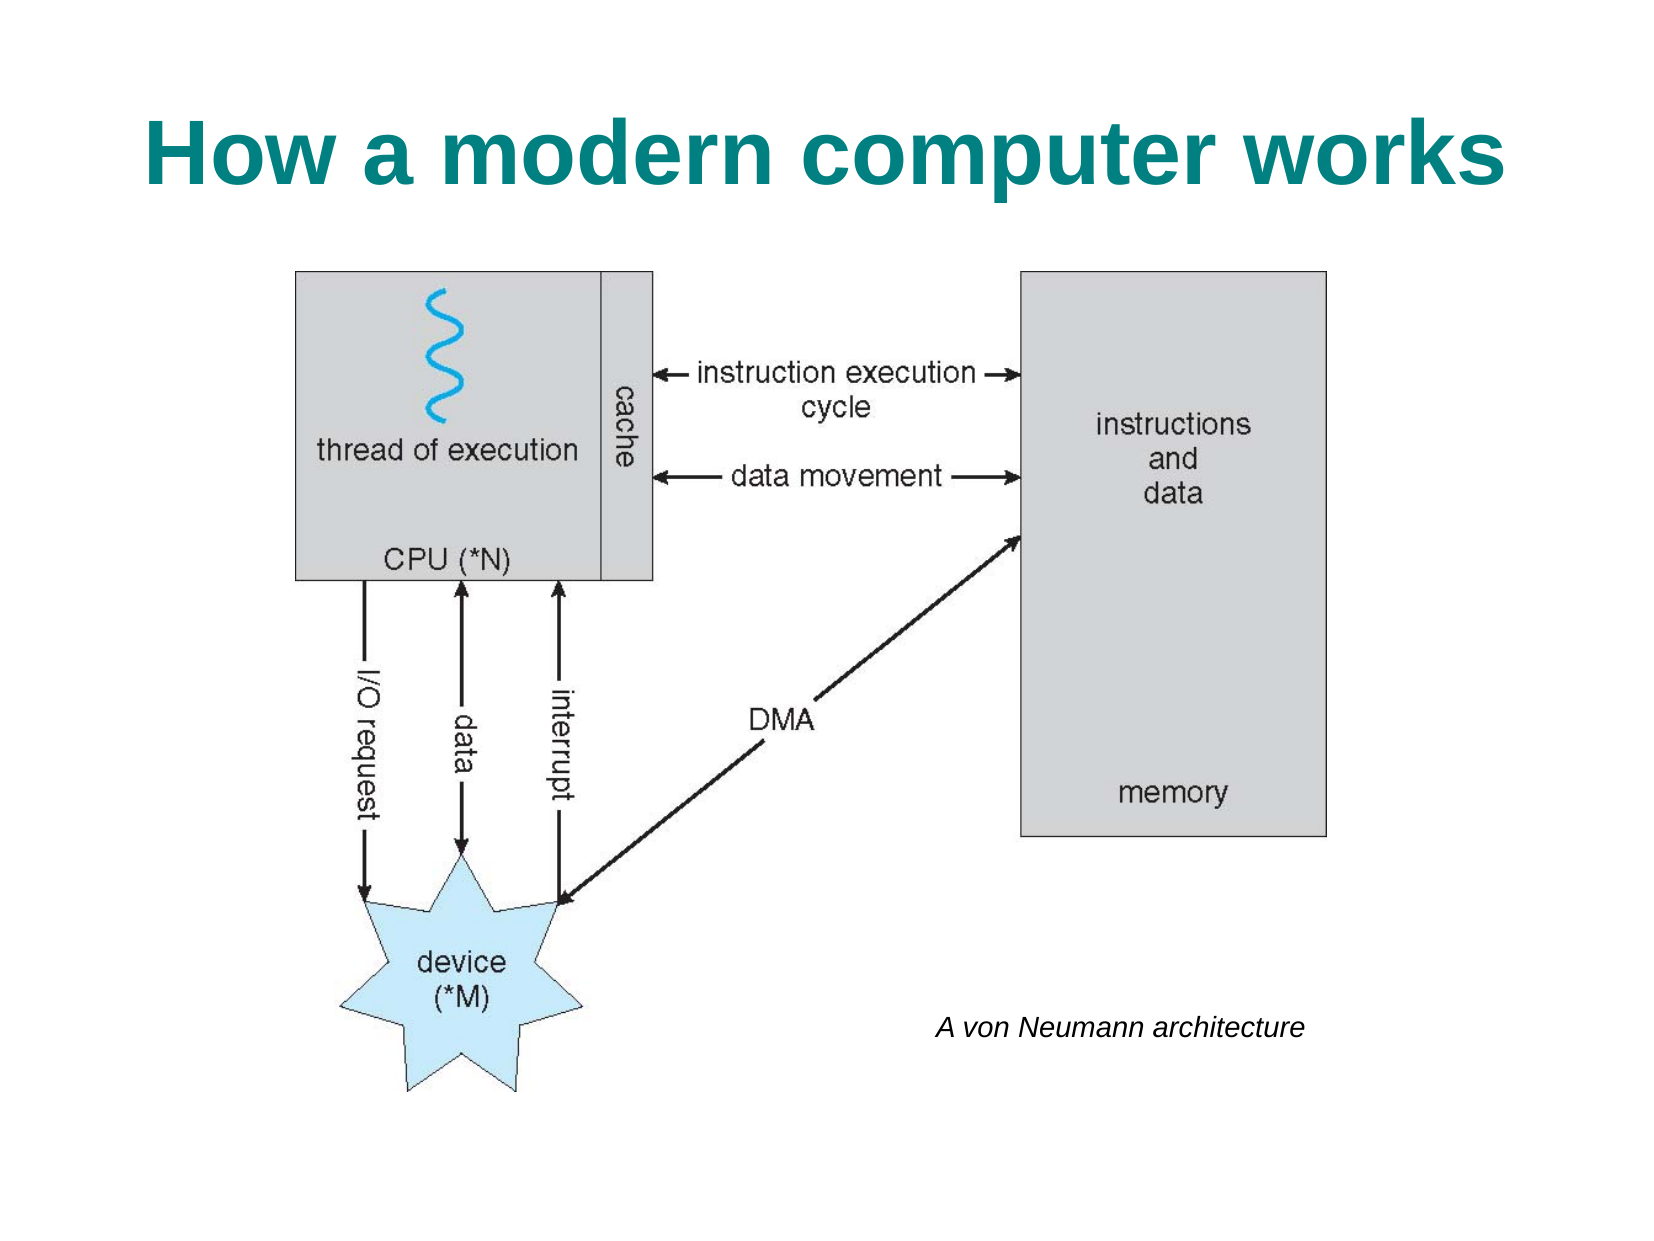

# How a modern computer works
A von Neumann architecture